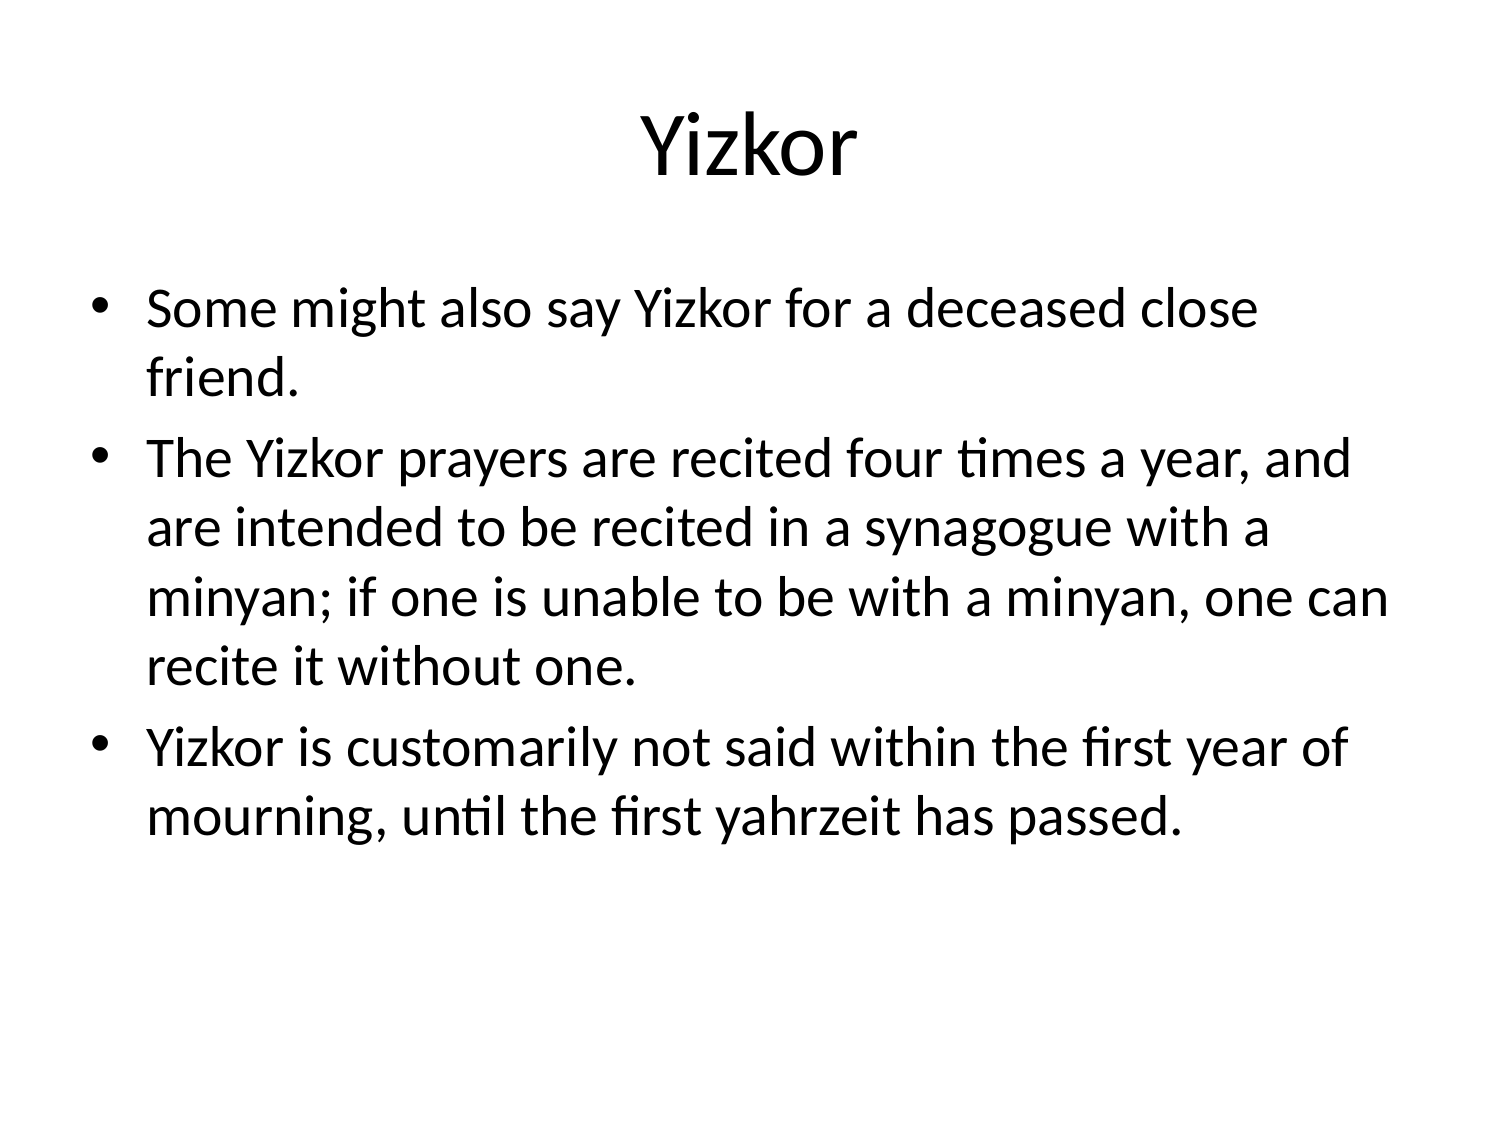

# Yizkor
Some might also say Yizkor for a deceased close friend.
The Yizkor prayers are recited four times a year, and are intended to be recited in a synagogue with a minyan; if one is unable to be with a minyan, one can recite it without one.
Yizkor is customarily not said within the first year of mourning, until the first yahrzeit has passed.